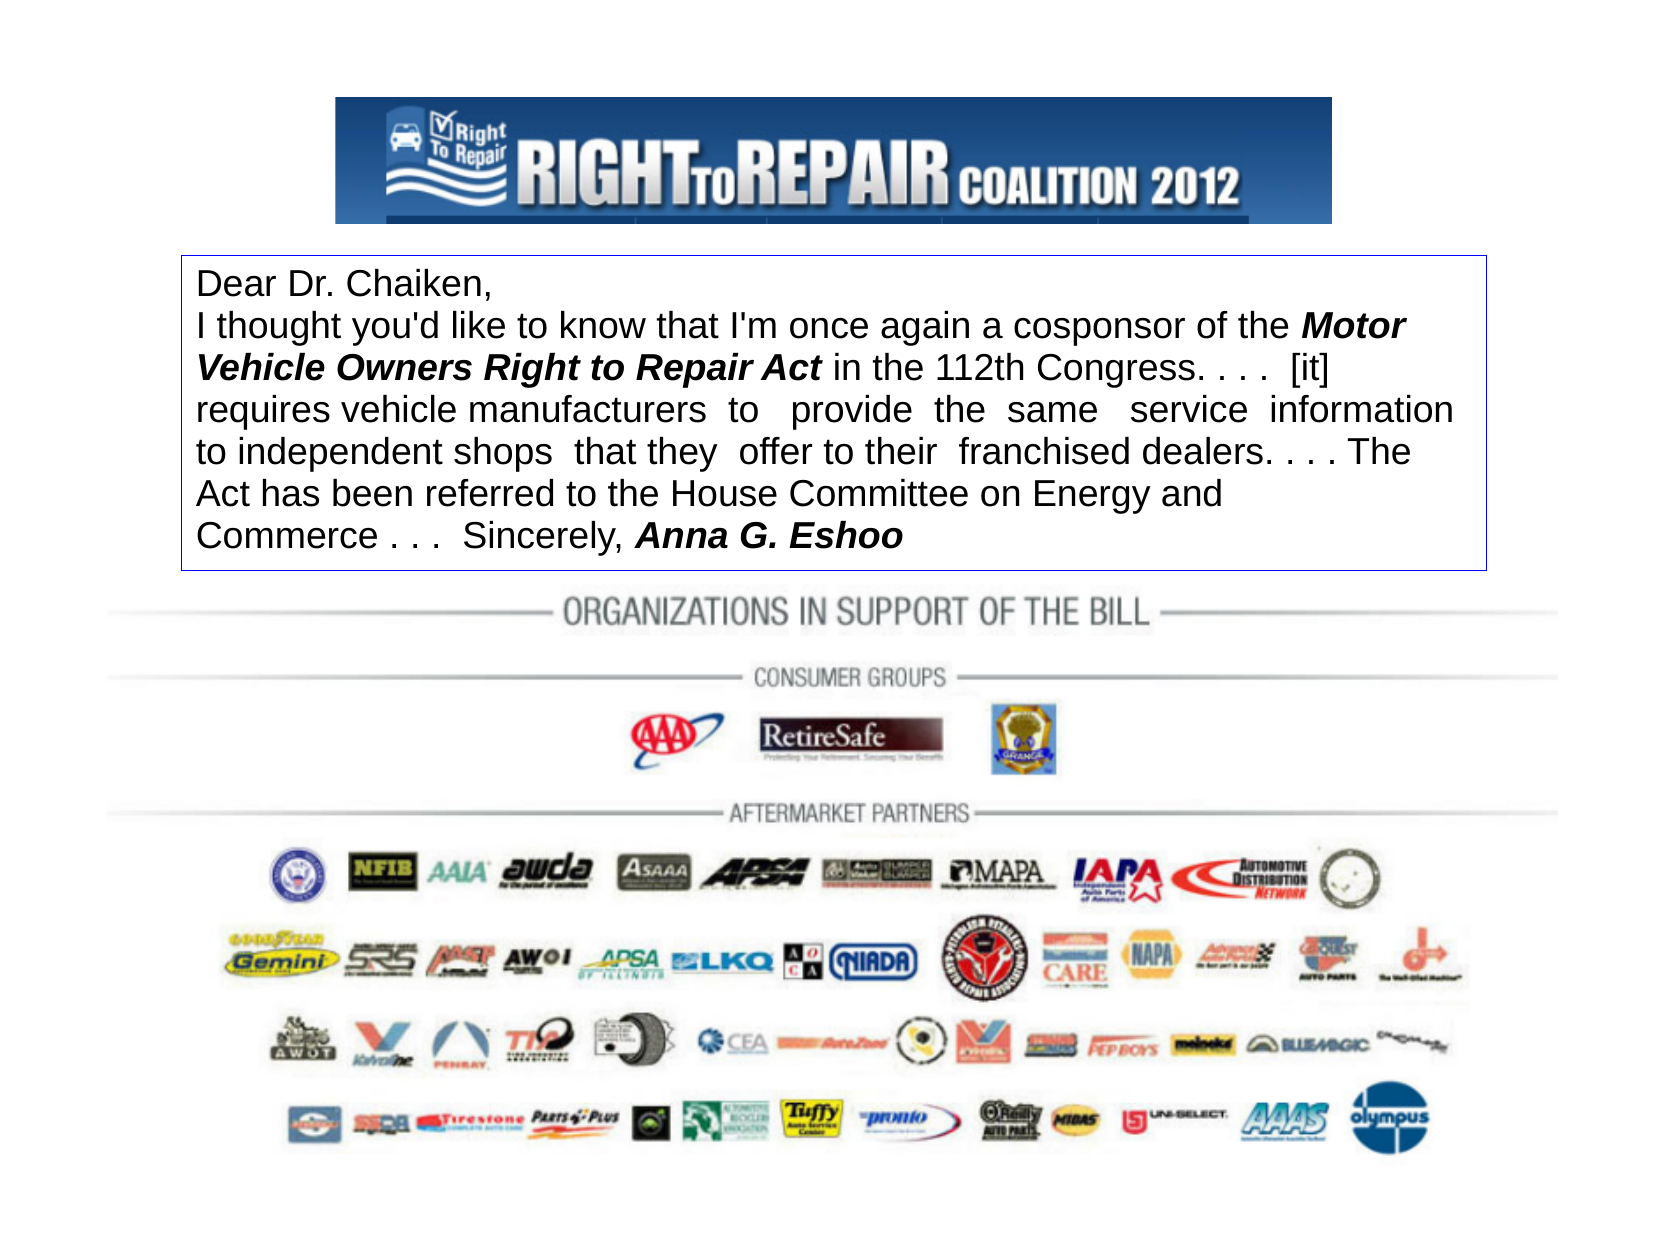

Dear Dr. Chaiken,
I thought you'd like to know that I'm once again a cosponsor of the Motor Vehicle Owners Right to Repair Act in the 112th Congress. . . . [it] requires vehicle manufacturers to provide the same service information to independent shops that they offer to their franchised dealers. . . . The Act has been referred to the House Committee on Energy and Commerce . . . Sincerely, Anna G. Eshoo